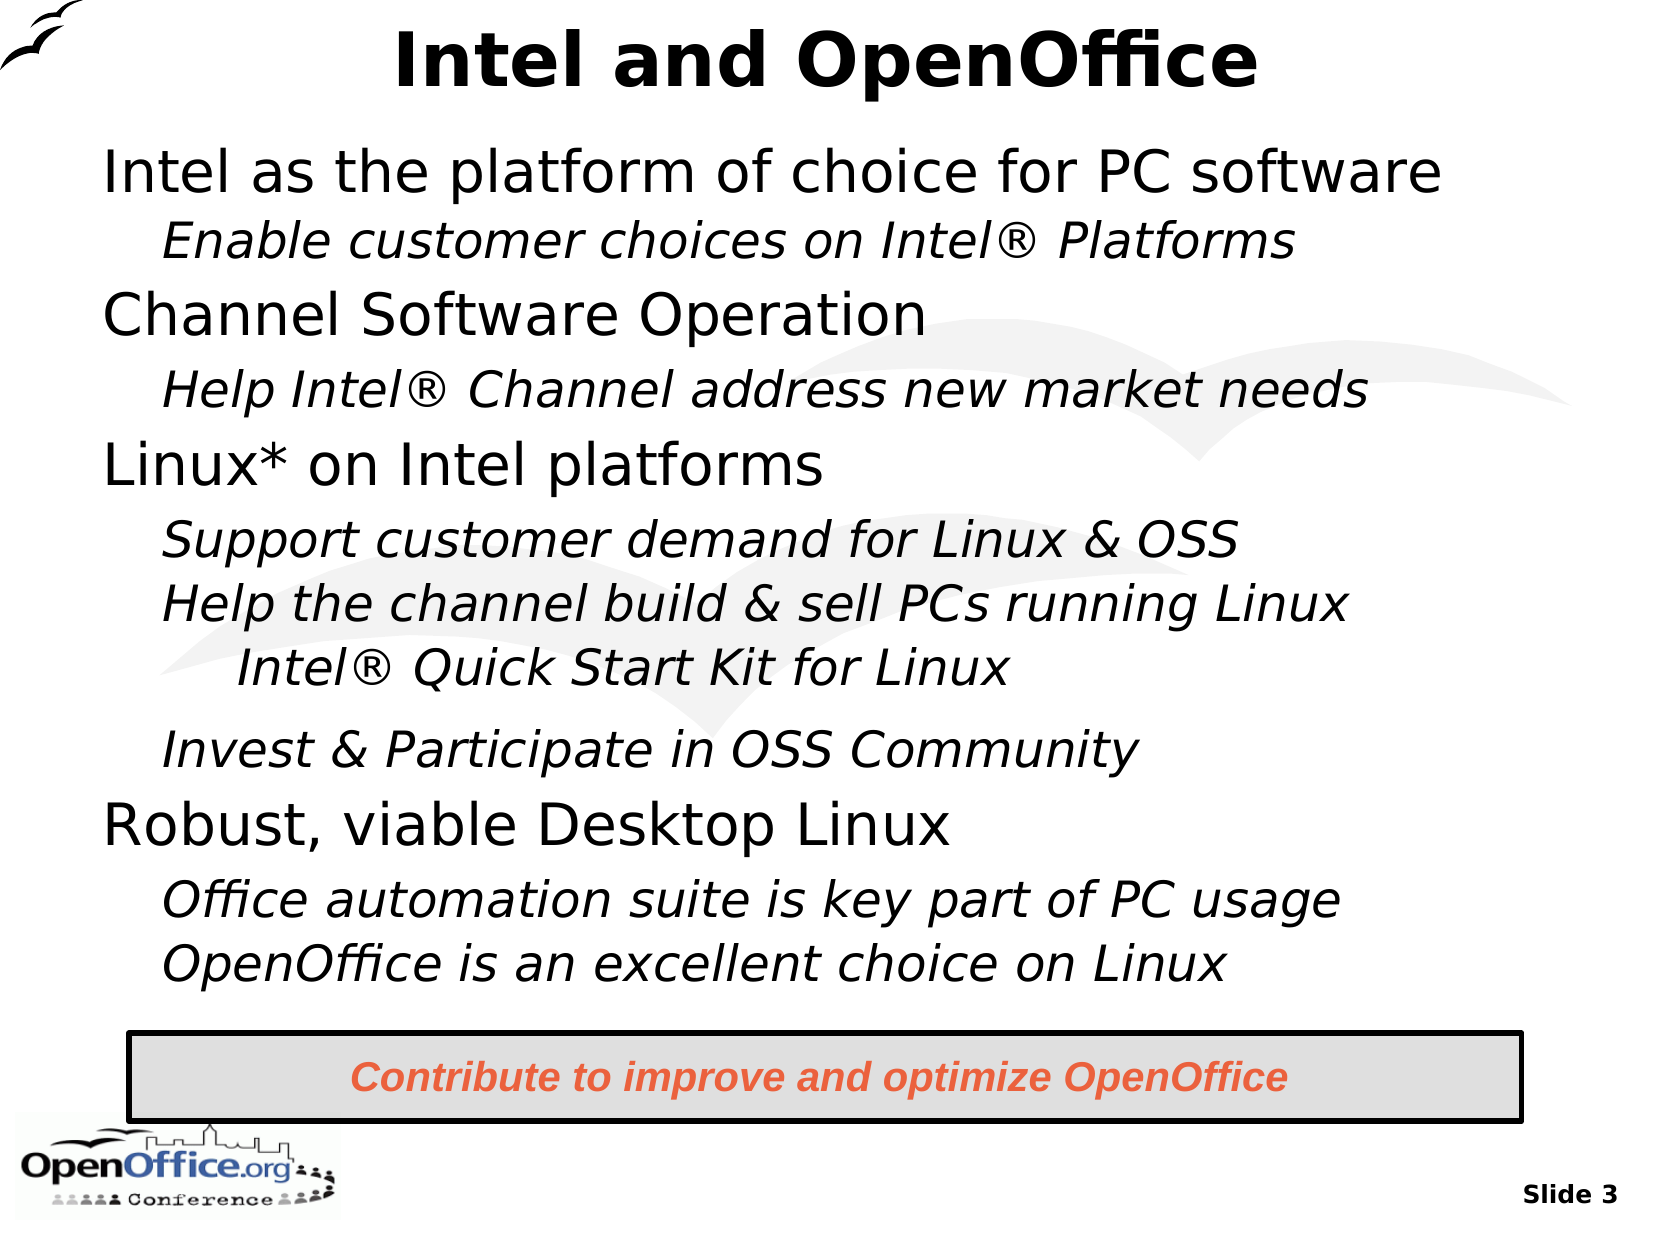

# Intel and OpenOffice
Intel as the platform of choice for PC software
Enable customer choices on Intel® Platforms
Channel Software Operation
Help Intel® Channel address new market needs
Linux* on Intel platforms
Support customer demand for Linux & OSS
Help the channel build & sell PCs running Linux
 Intel® Quick Start Kit for Linux
Invest & Participate in OSS Community
Robust, viable Desktop Linux
Office automation suite is key part of PC usage
OpenOffice is an excellent choice on Linux
Contribute to improve and optimize OpenOffice